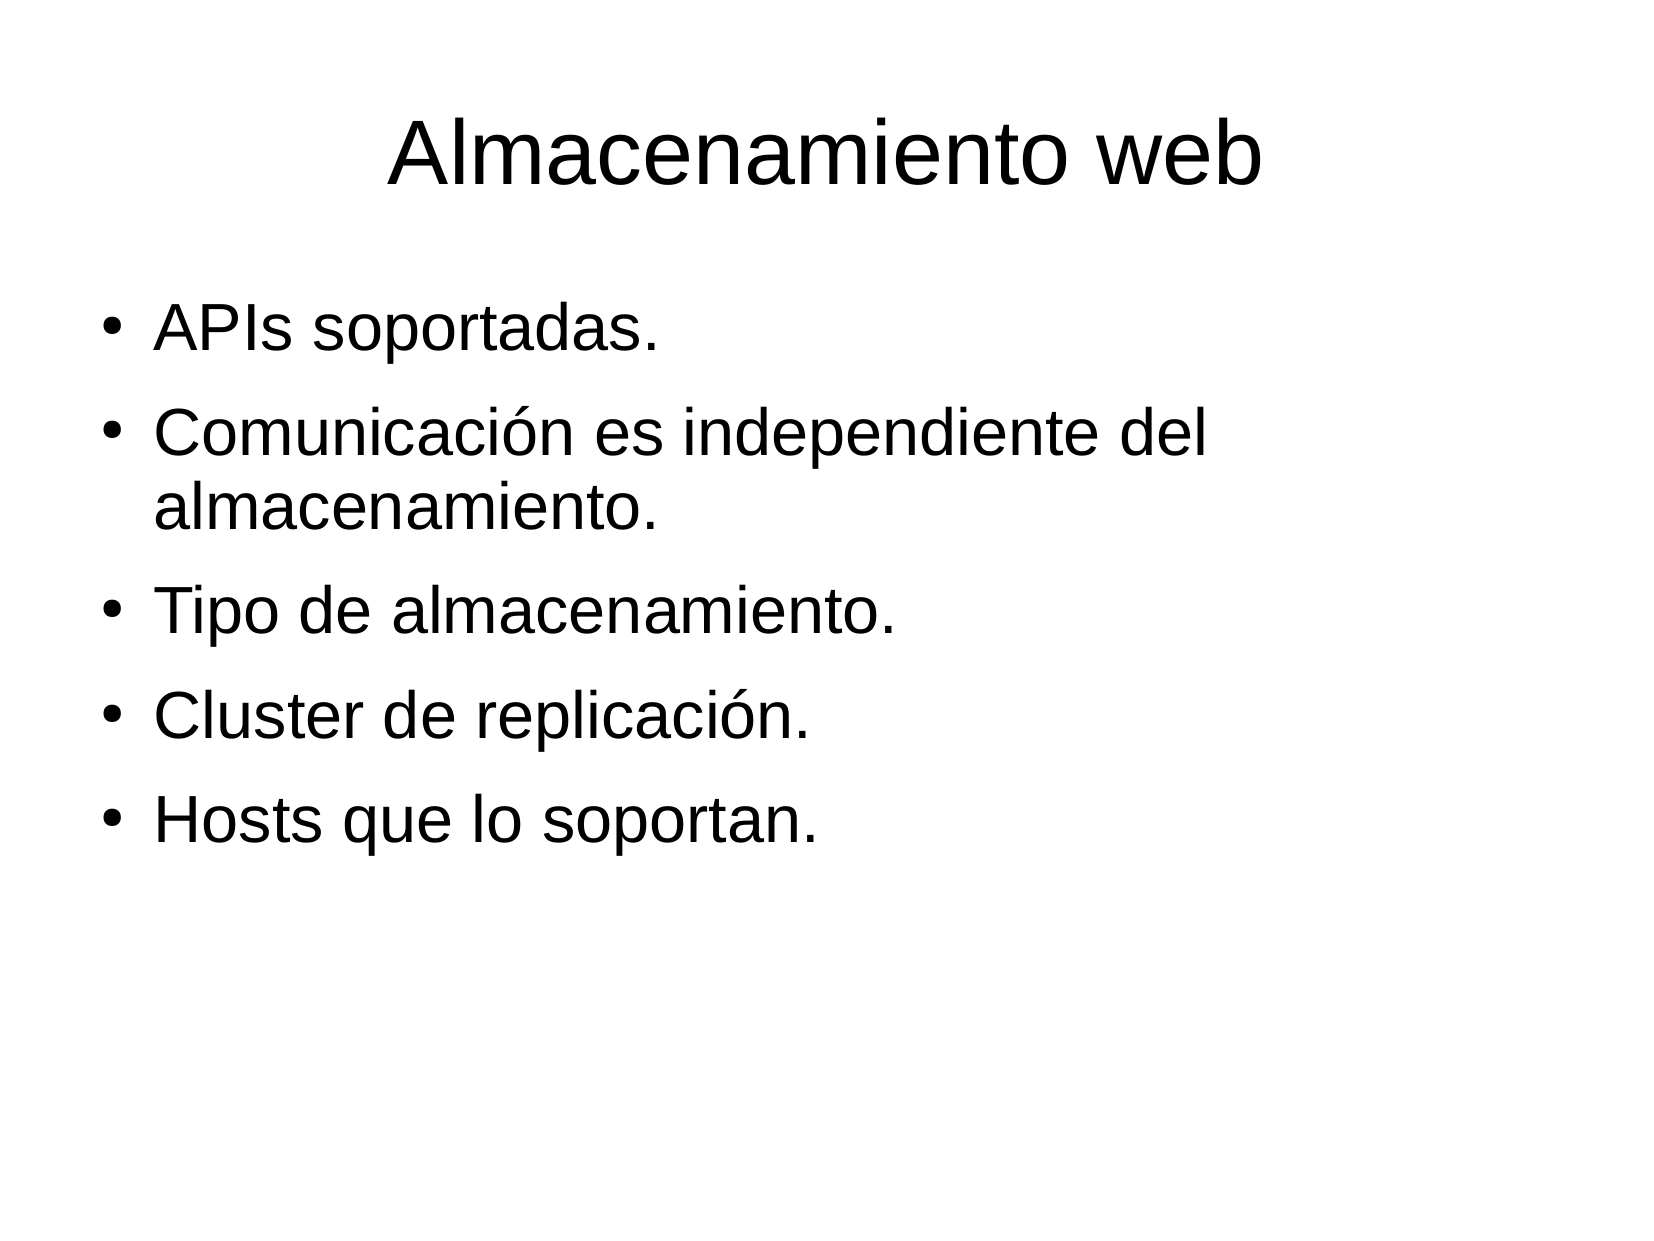

# Almacenamiento web
APIs soportadas.
Comunicación es independiente del almacenamiento.
Tipo de almacenamiento.
Cluster de replicación.
Hosts que lo soportan.